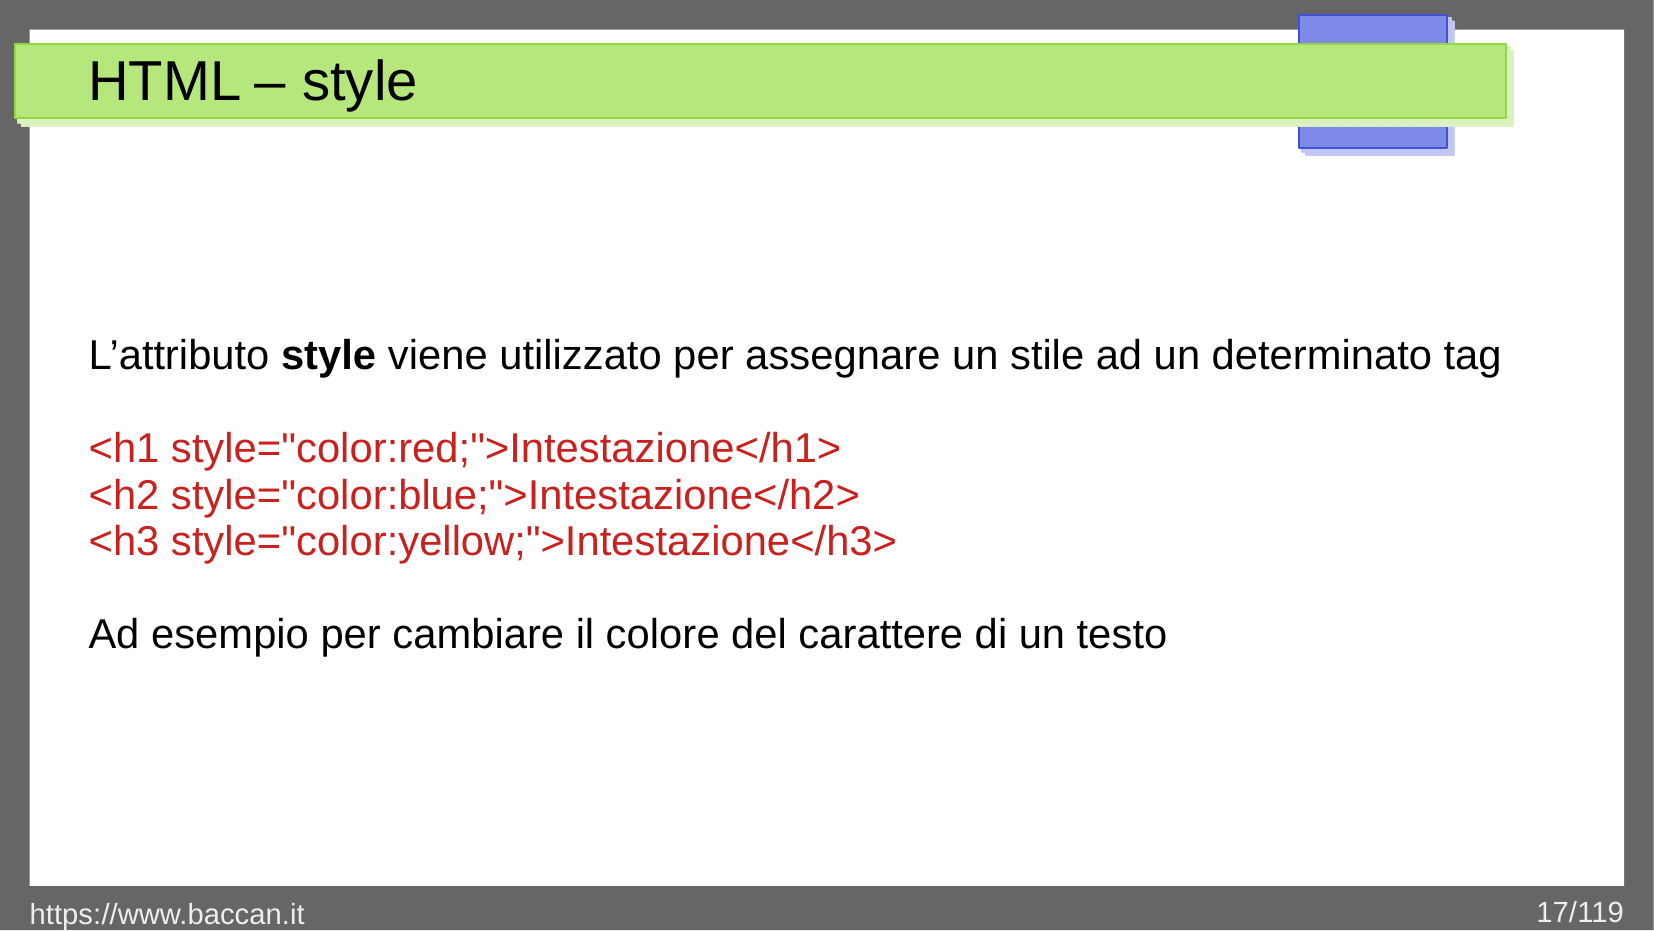

# HTML – style
L’attributo style viene utilizzato per assegnare un stile ad un determinato tag
<h1 style="color:red;">Intestazione</h1>
<h2 style="color:blue;">Intestazione</h2>
<h3 style="color:yellow;">Intestazione</h3>
Ad esempio per cambiare il colore del carattere di un testo
17
https://www.baccan.it